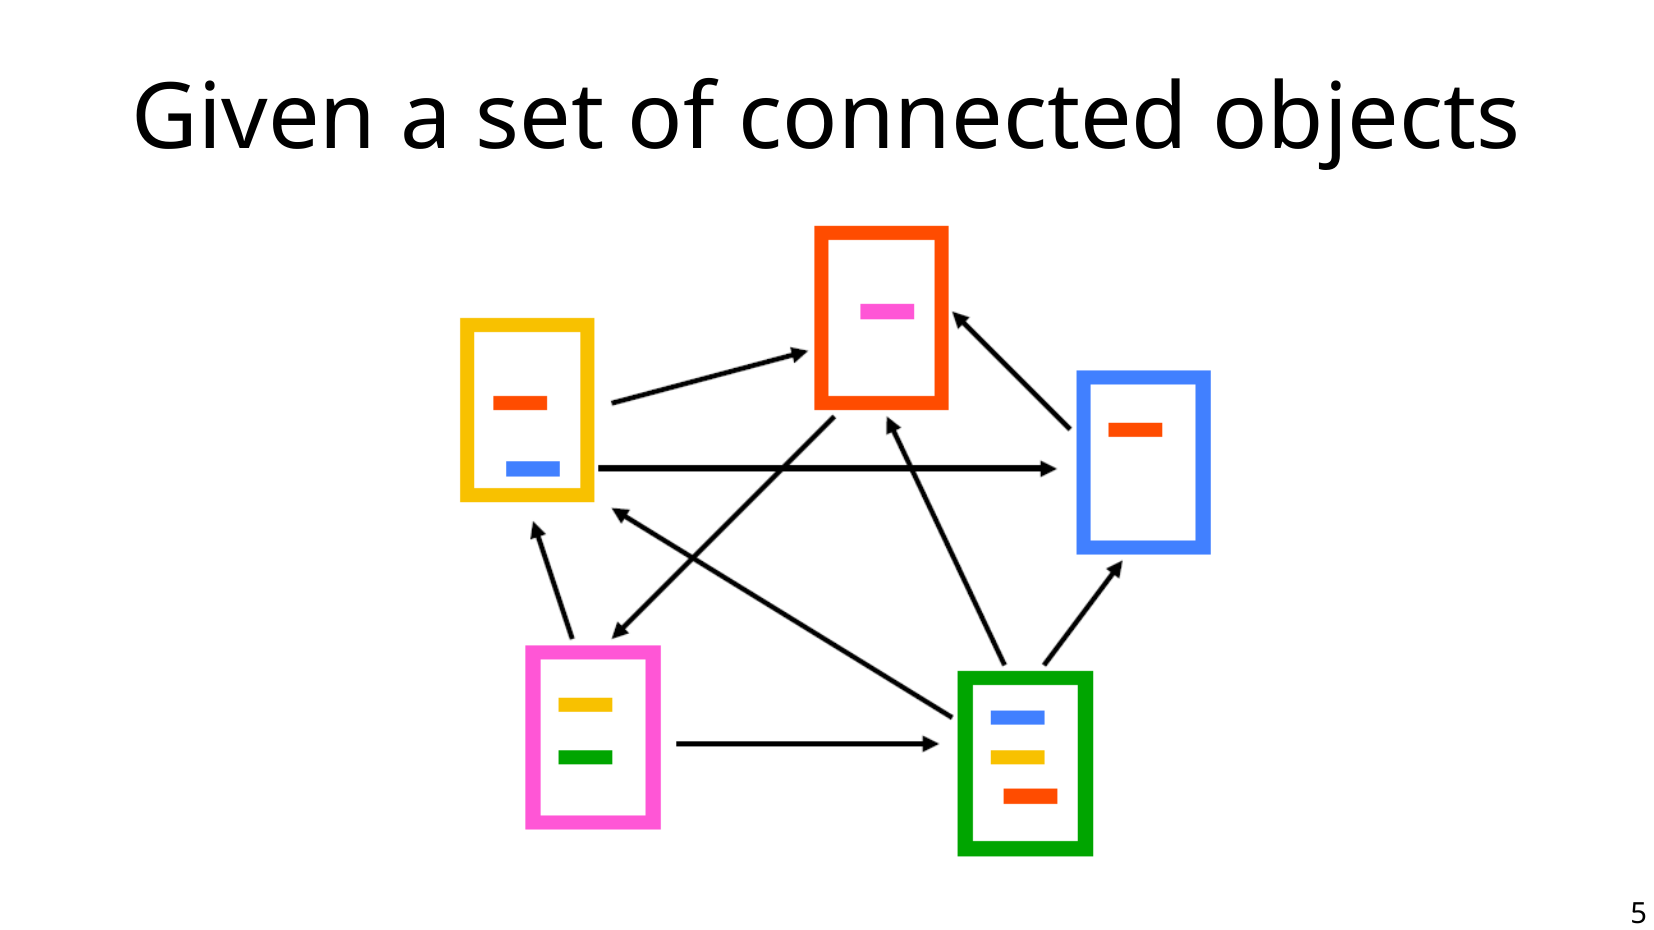

# Given a set of connected objects
5